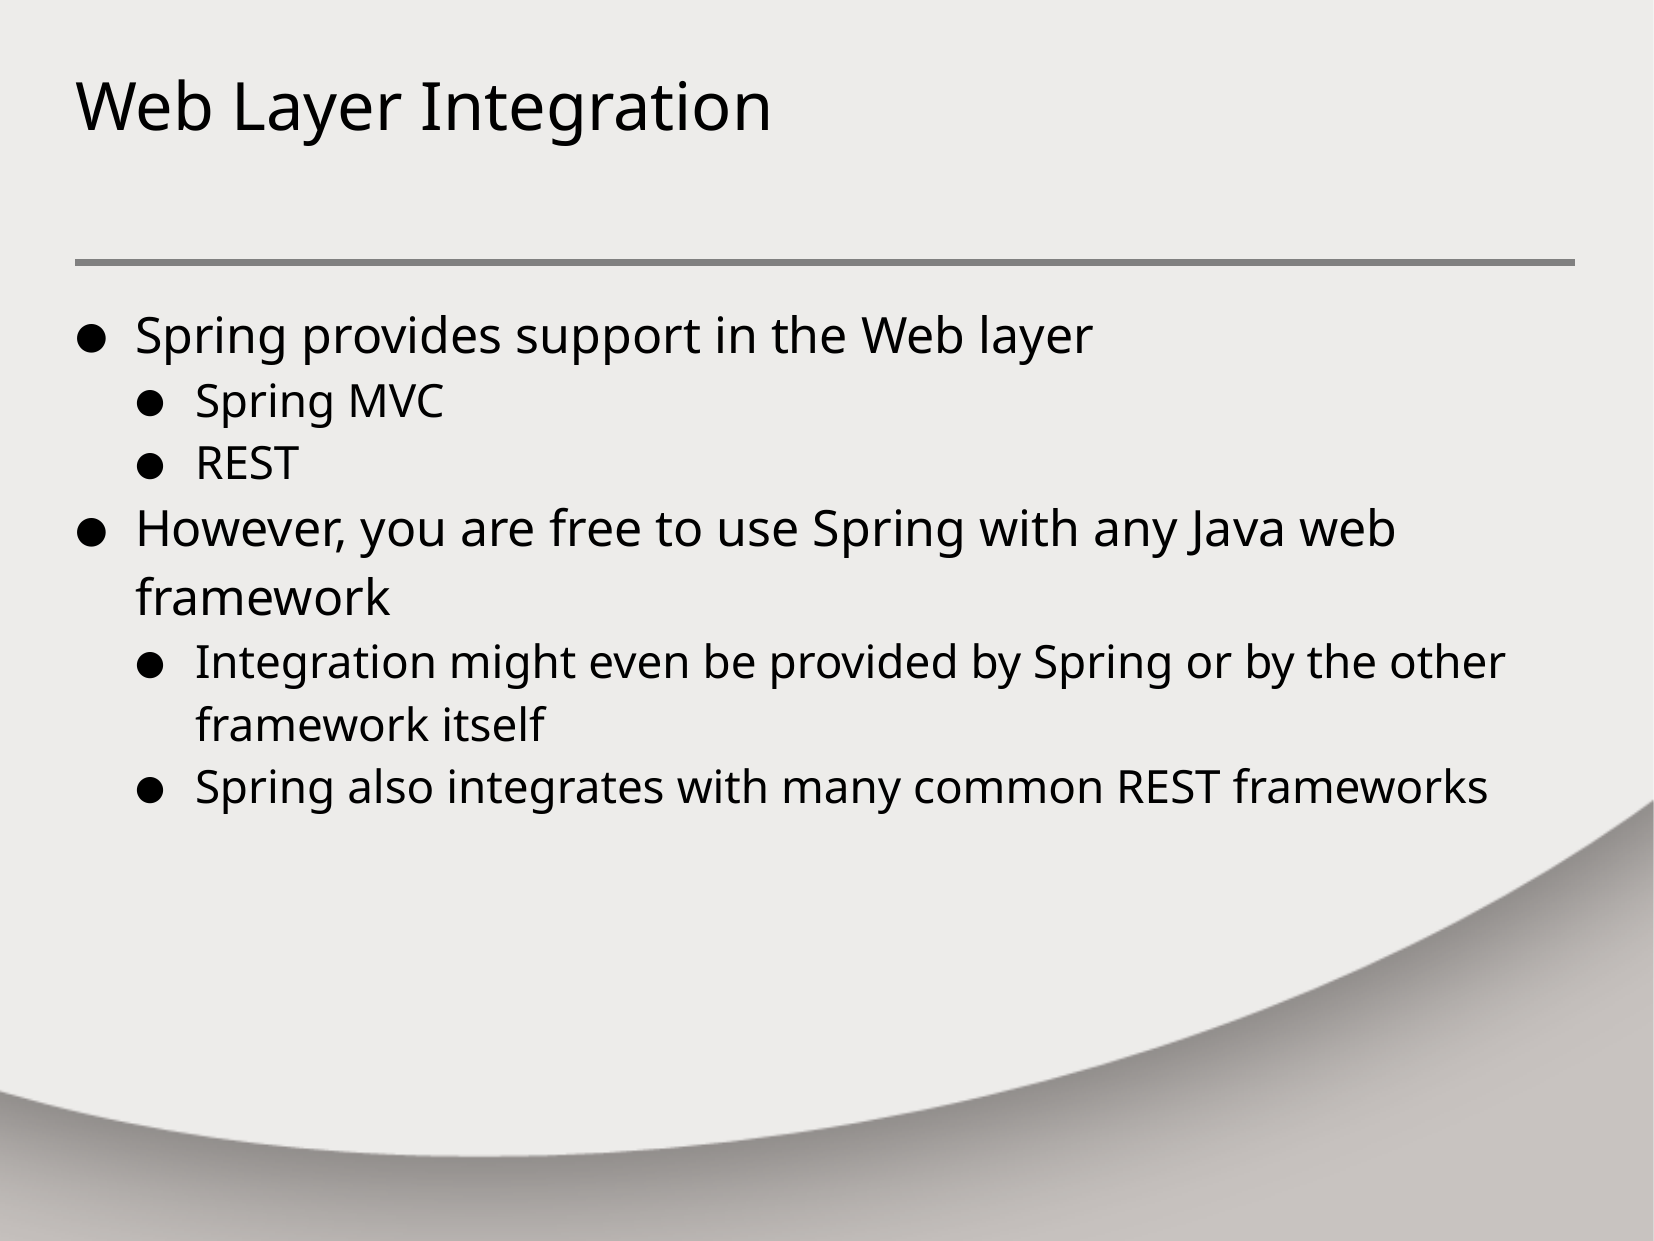

Web Layer Integration
# Spring provides support in the Web layer
Spring MVC
REST
However, you are free to use Spring with any Java web framework
Integration might even be provided by Spring or by the other framework itself
Spring also integrates with many common REST frameworks